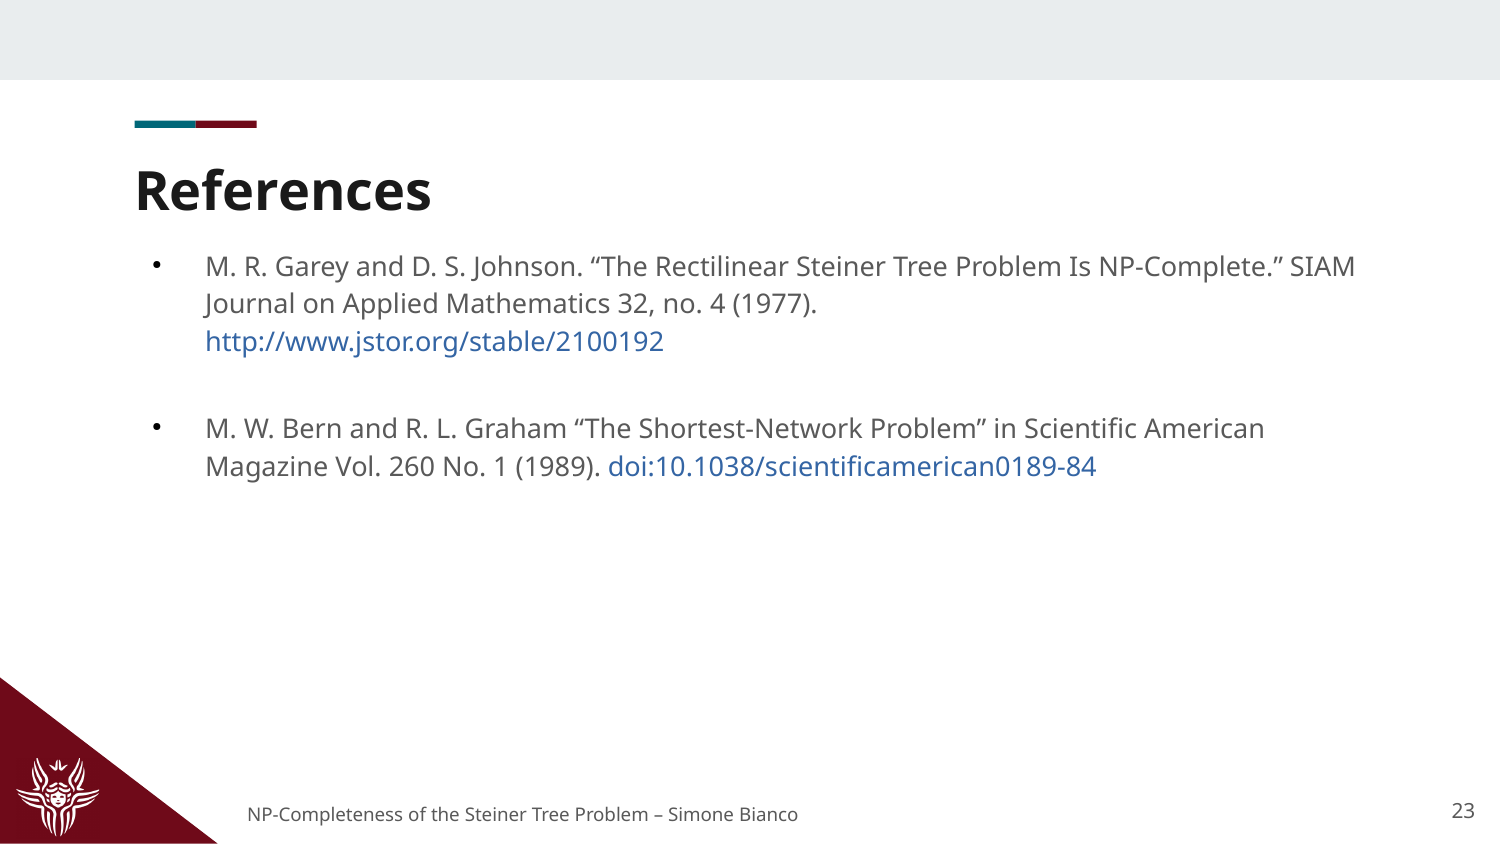

# References
M. R. Garey and D. S. Johnson. “The Rectilinear Steiner Tree Problem Is NP-Complete.” SIAM Journal on Applied Mathematics 32, no. 4 (1977).
http://www.jstor.org/stable/2100192
M. W. Bern and R. L. Graham “The Shortest-Network Problem” in Scientific American Magazine Vol. 260 No. 1 (1989). doi:10.1038/scientificamerican0189-84
NP-Completeness of the Steiner Tree Problem – Simone Bianco